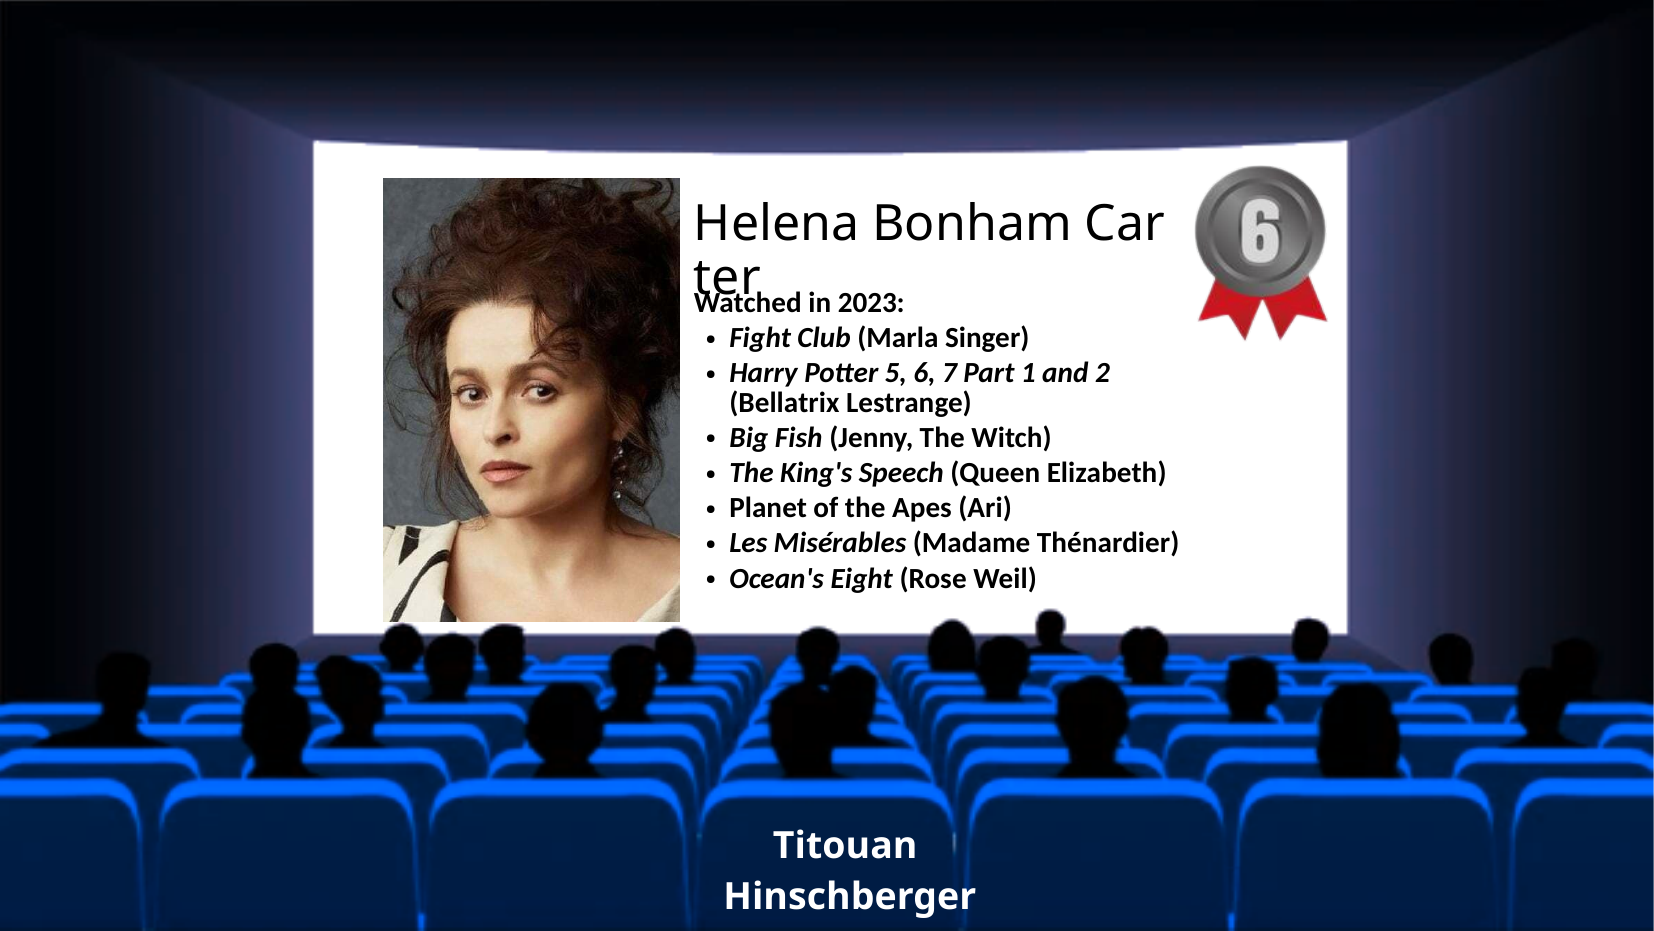

Helena Bonham Carter
Watched in 2023:
Fight Club (Marla Singer)
Harry Potter 5, 6, 7 Part 1 and 2
(Bellatrix Lestrange)
Big Fish (Jenny, The Witch)
The King's Speech (Queen Elizabeth)
Planet of the Apes (Ari)
Les Misérables (Madame Thénardier)
Ocean's Eight (Rose Weil)